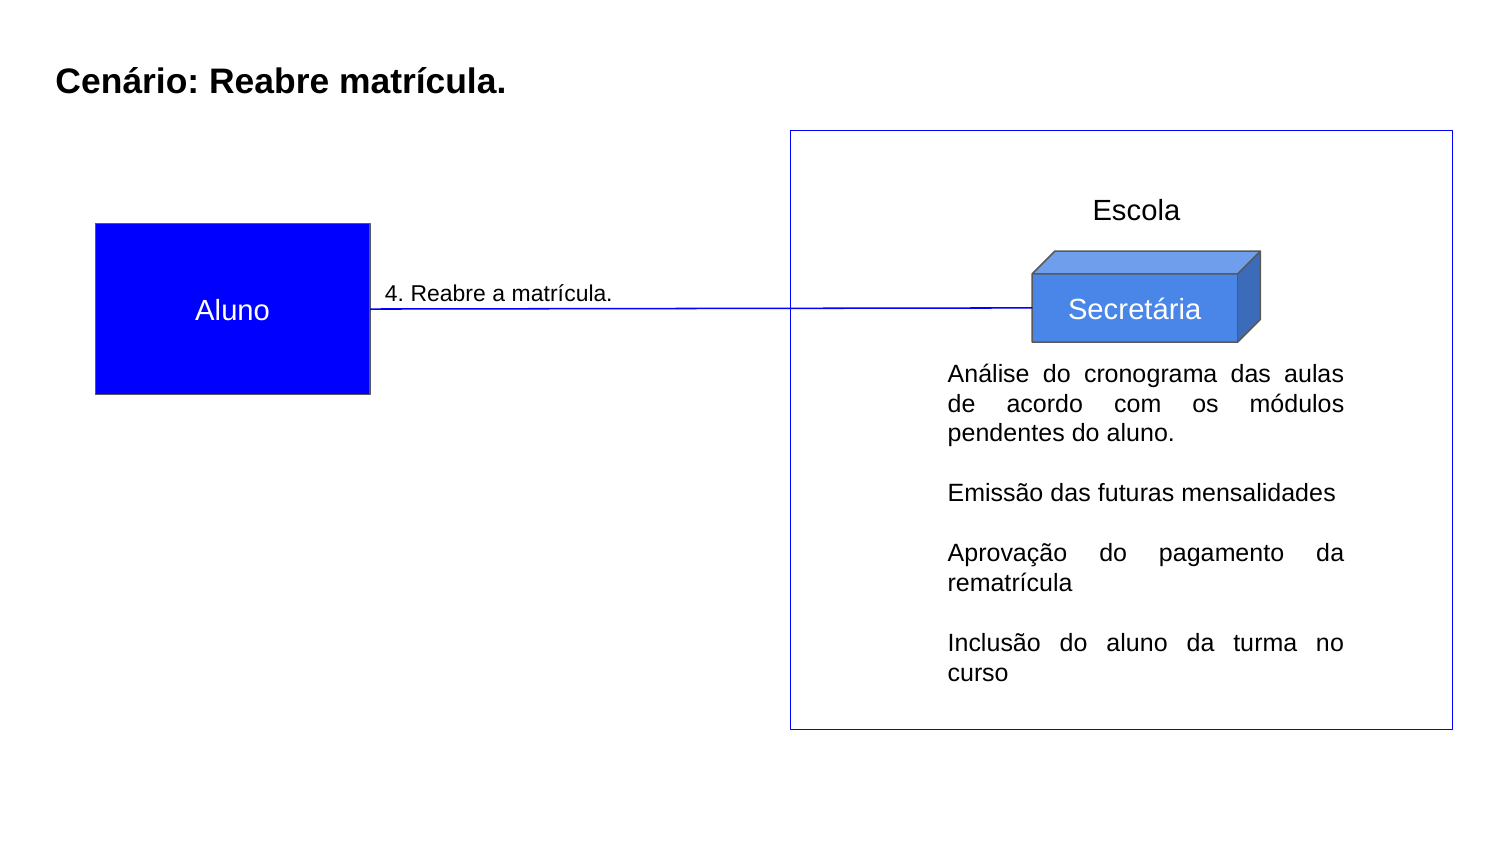

Cenário: Reabre matrícula.
Escola
Aluno
Secretária
4. Reabre a matrícula.
Análise do cronograma das aulas de acordo com os módulos pendentes do aluno.
Emissão das futuras mensalidades
Aprovação do pagamento da rematrícula
Inclusão do aluno da turma no curso